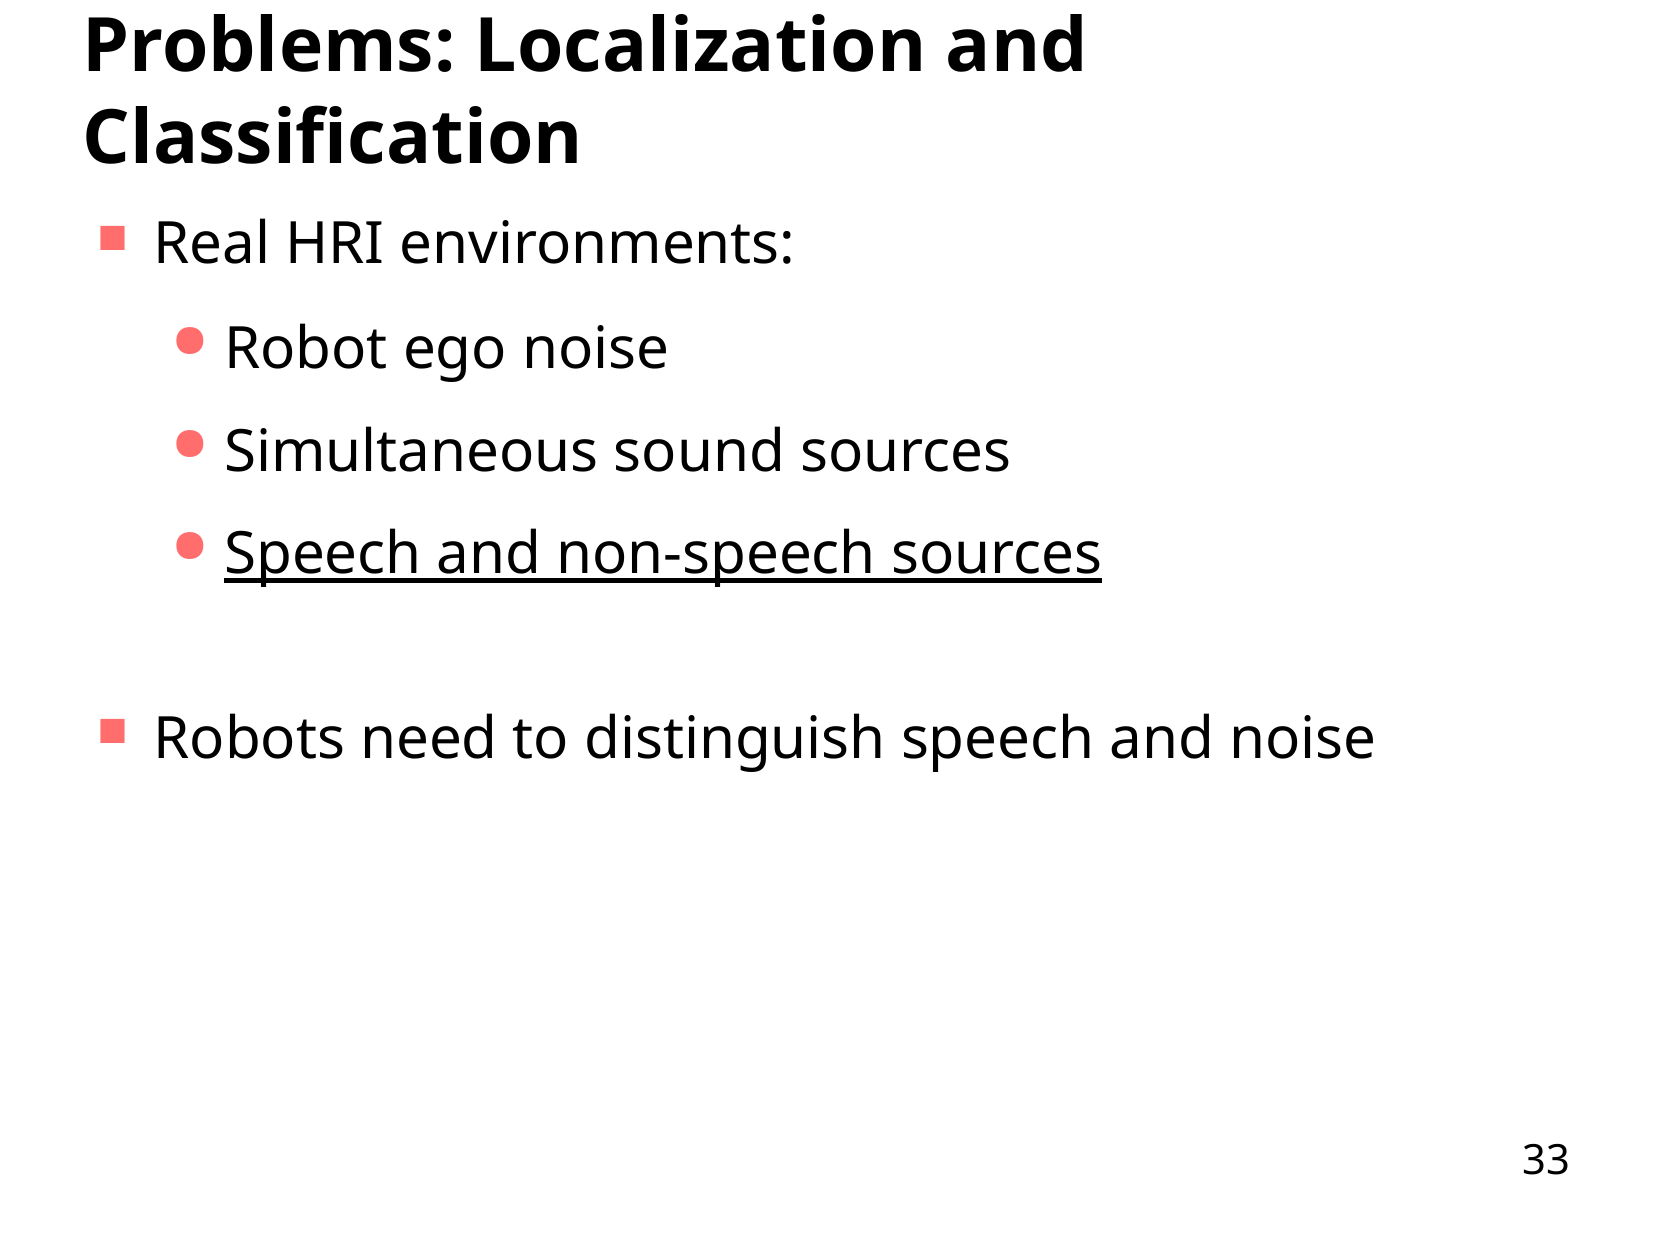

# Problems: Localization and Classification
Real HRI environments:
Robot ego noise
Simultaneous sound sources
Speech and non-speech sources
Robots need to distinguish speech and noise
33